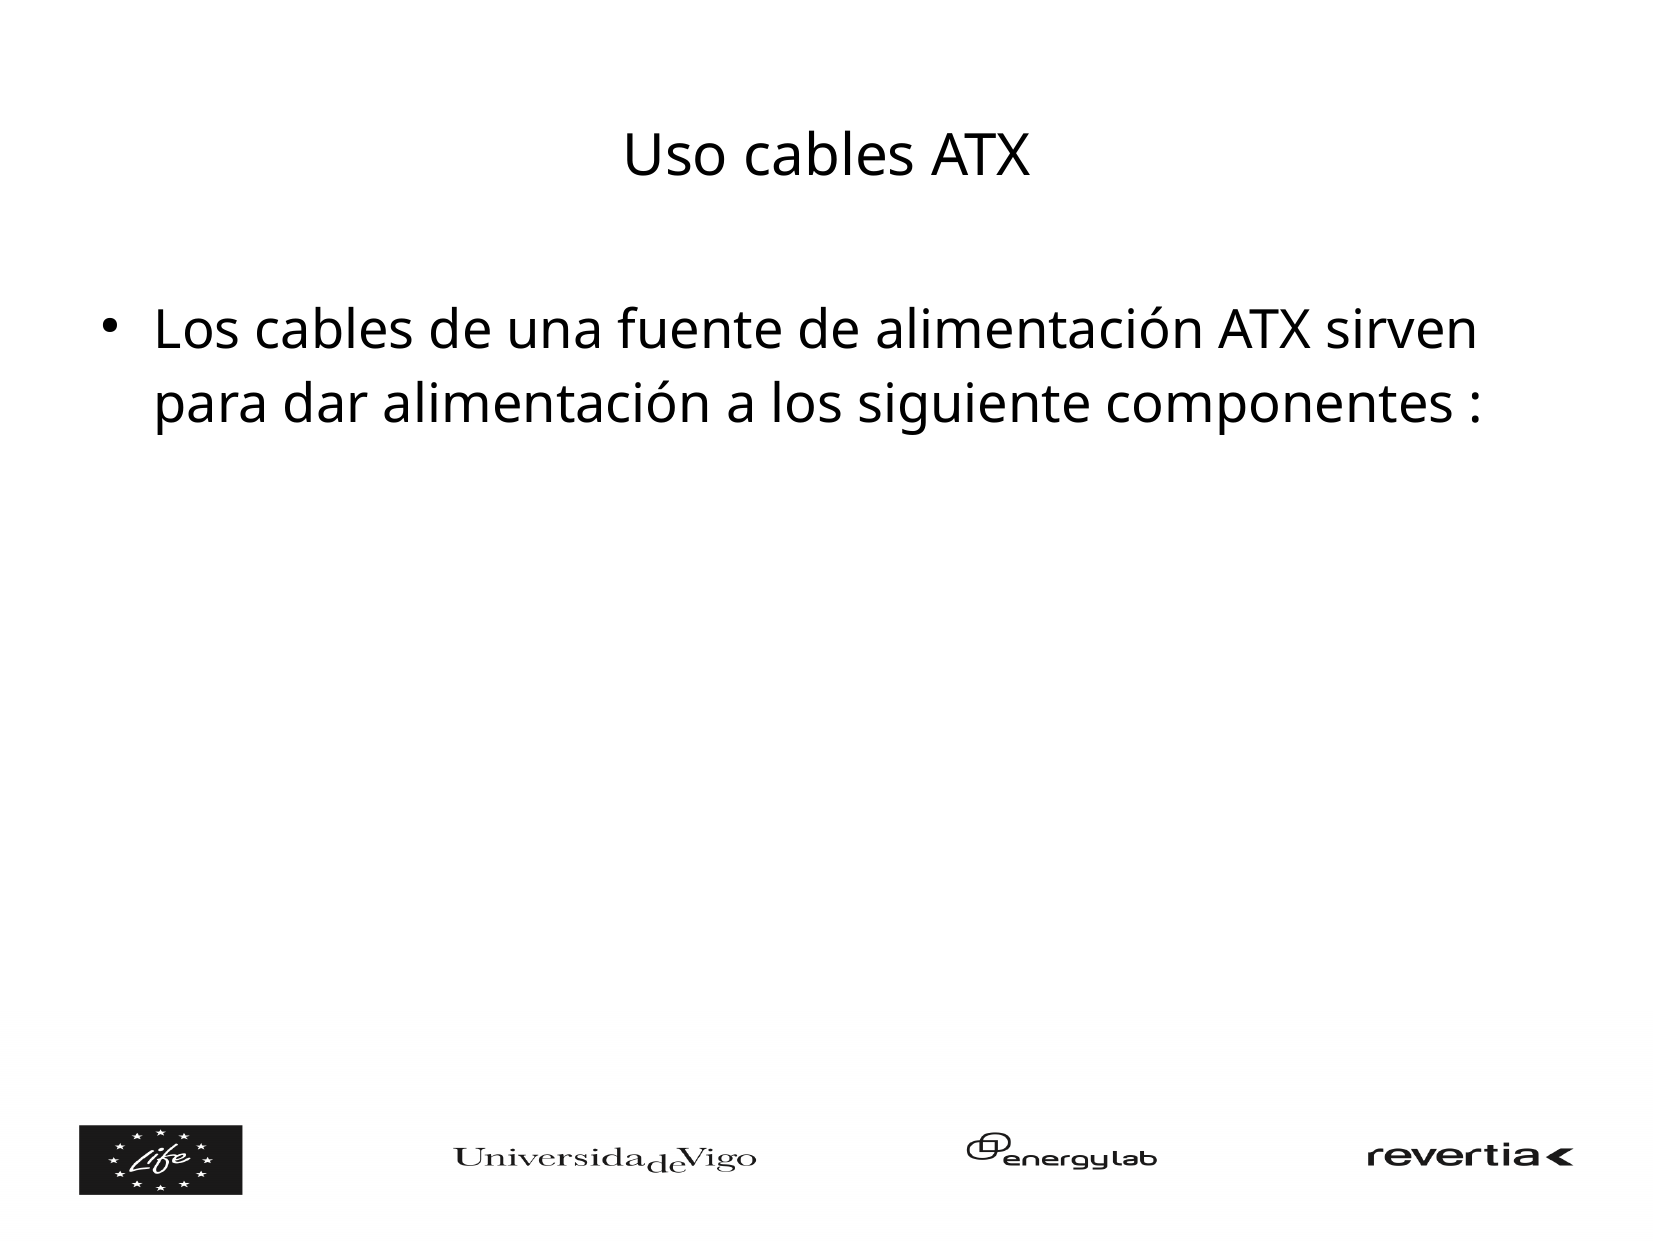

# Uso cables ATX
Los cables de una fuente de alimentación ATX sirven para dar alimentación a los siguiente componentes :